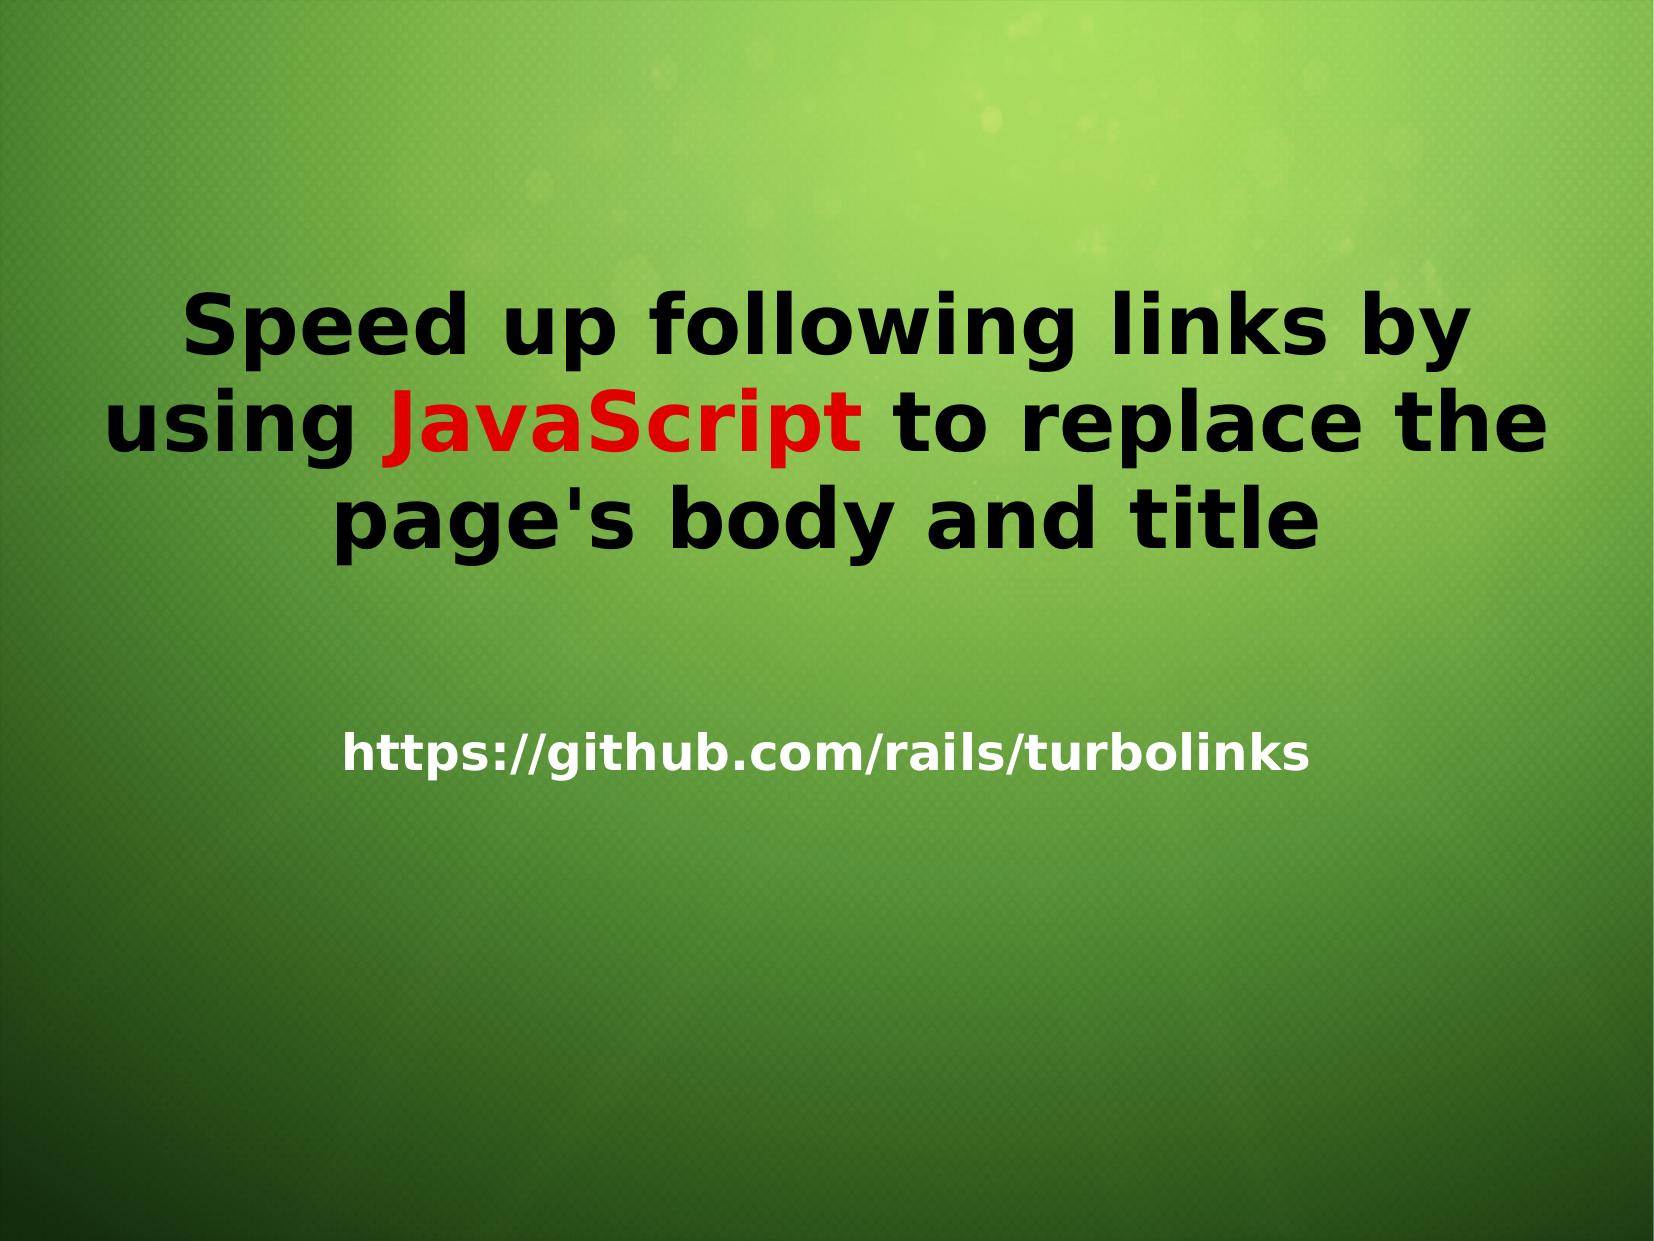

# Speed up following links by using JavaScript to replace the page's body and title
https://github.com/rails/turbolinks